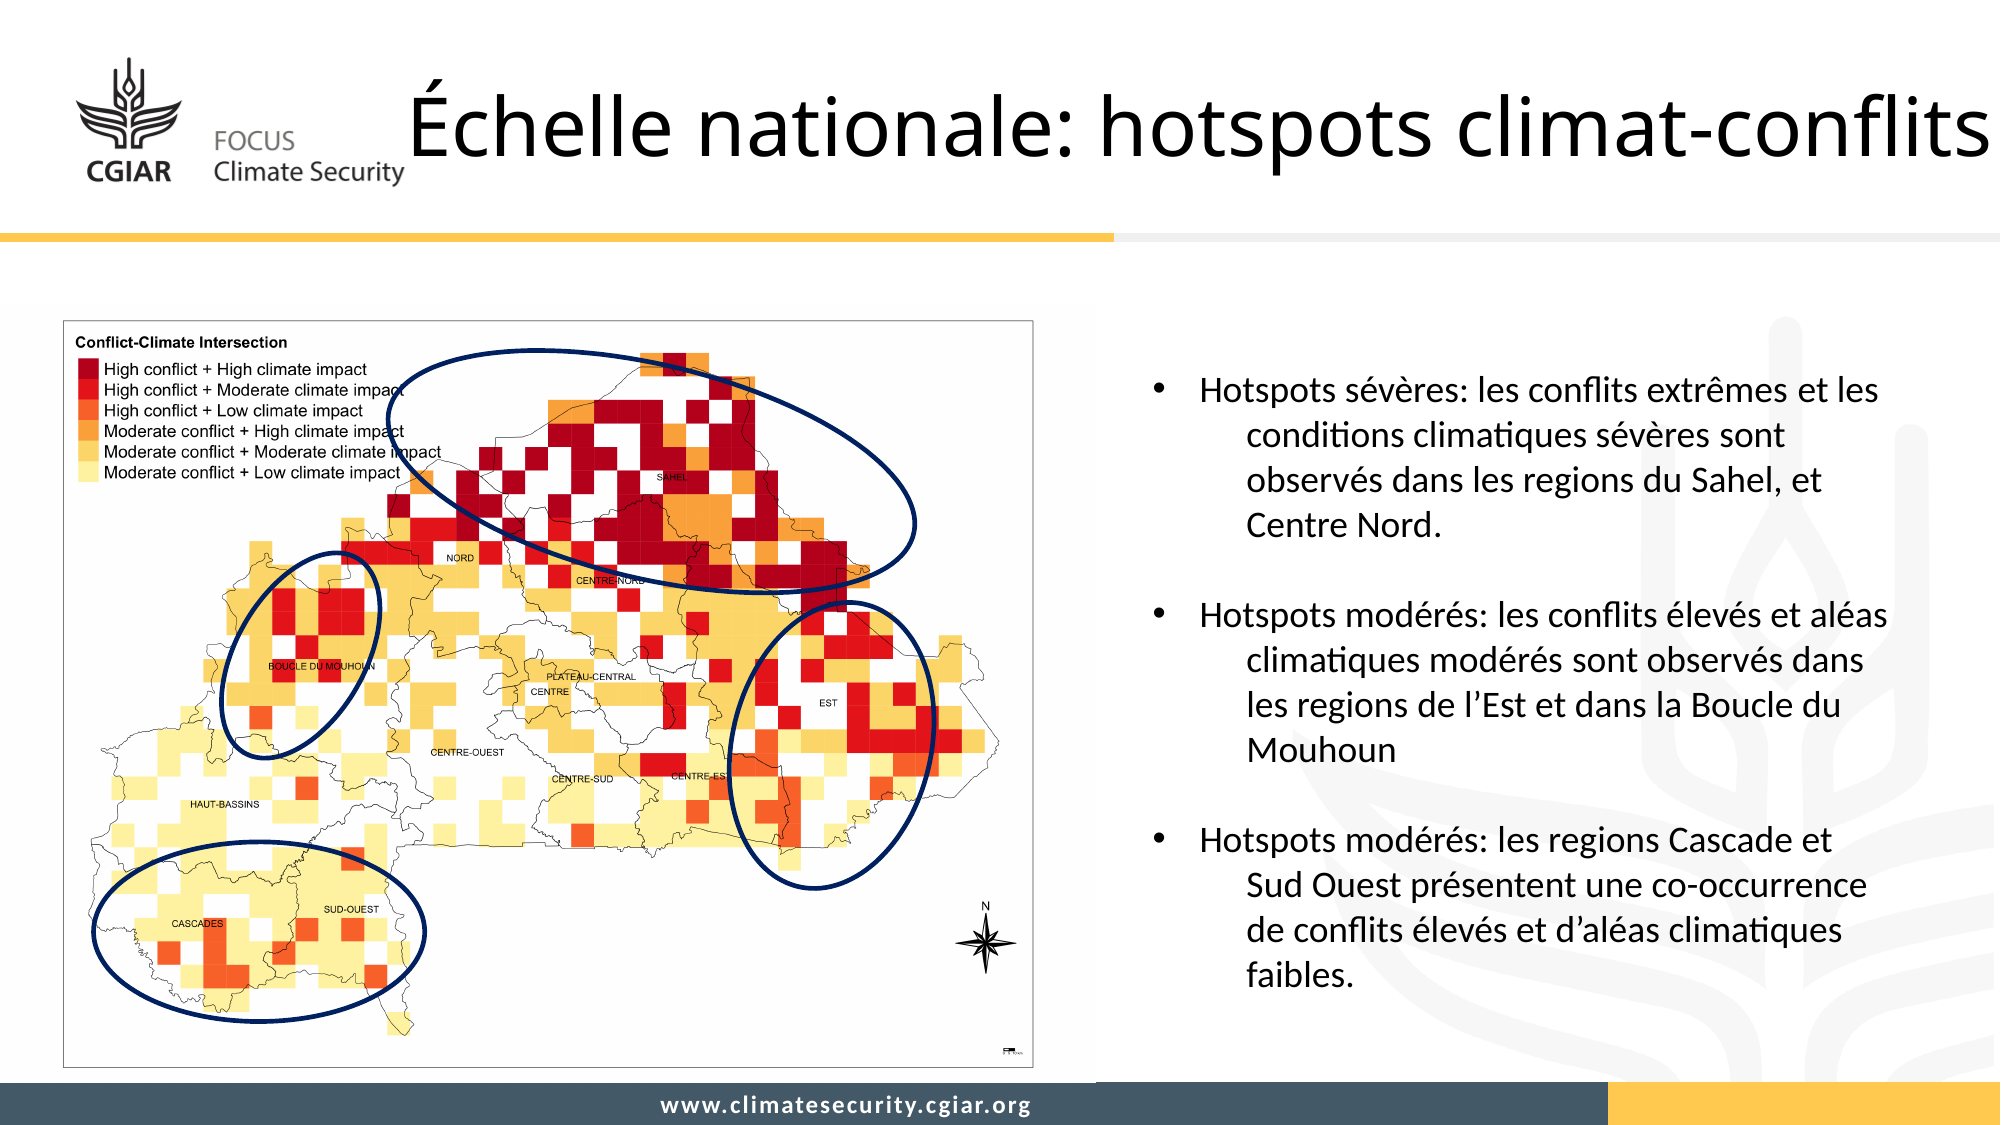

# Échelle nationale: hotspots climat-conflits
Hotspots sévères: les conflits extrêmes et les conditions climatiques sévères sont observés dans les regions du Sahel, et Centre Nord.
Hotspots modérés: les conflits élevés et aléas climatiques modérés sont observés dans les regions de l’Est et dans la Boucle du Mouhoun
Hotspots modérés: les regions Cascade et Sud Ouest présentent une co-occurrence de conflits élevés et d’aléas climatiques faibles.